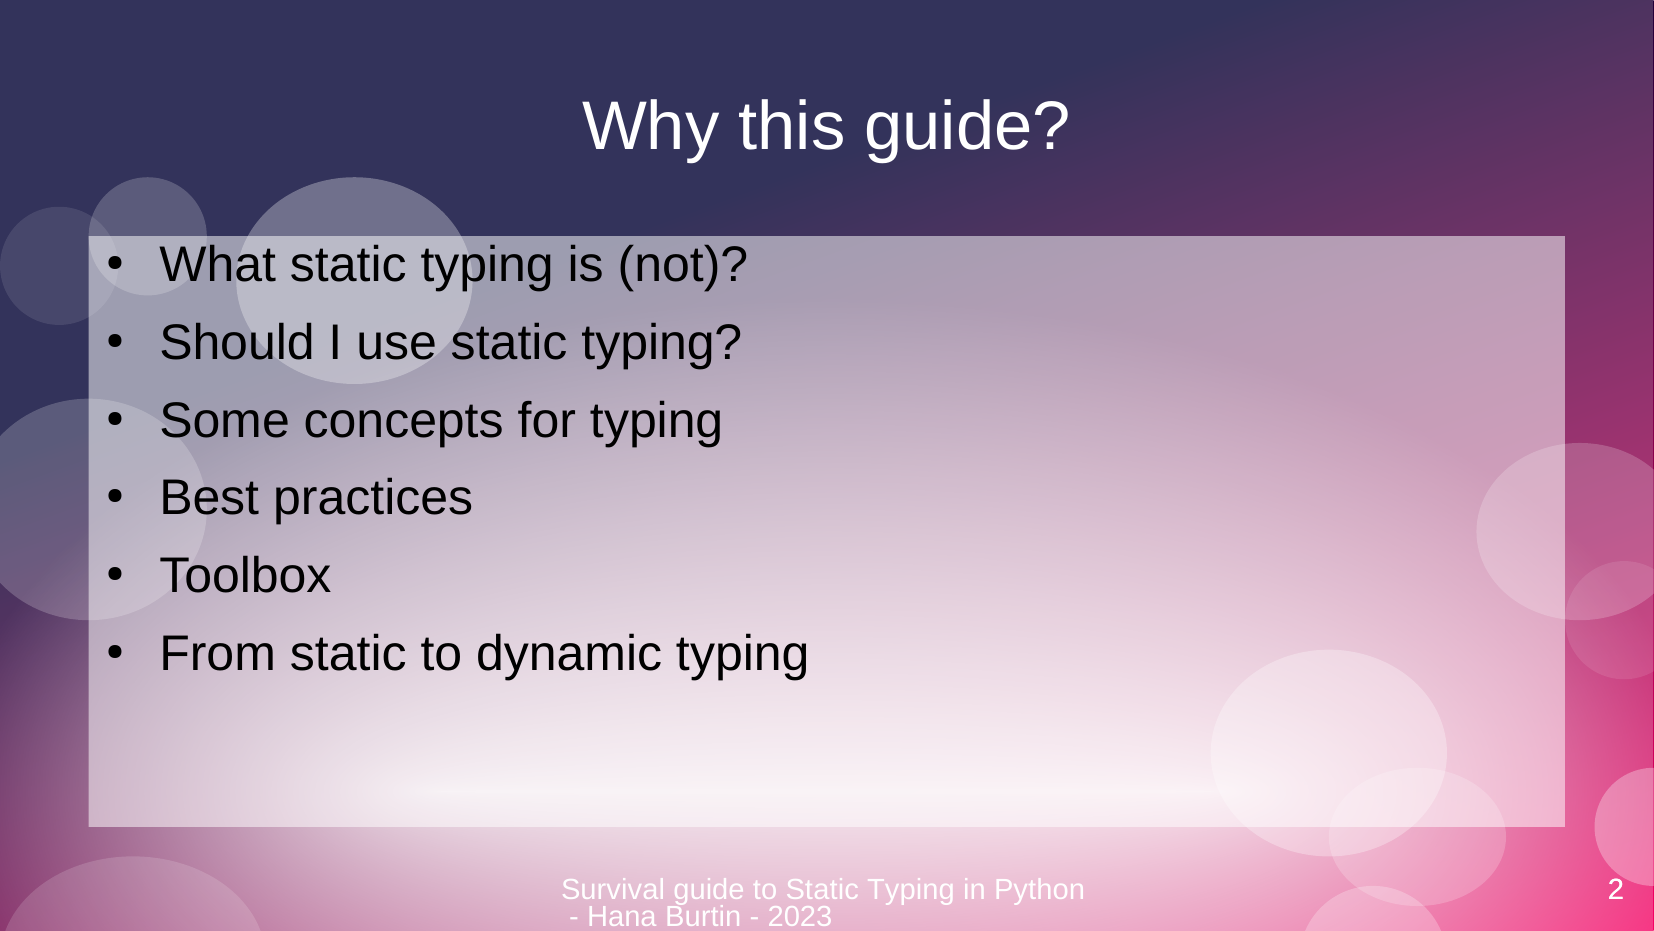

# Why this guide?
What static typing is (not)?
Should I use static typing?
Some concepts for typing
Best practices
Toolbox
From static to dynamic typing
Survival guide to Static Typing in Python - Hana Burtin - 2023
2